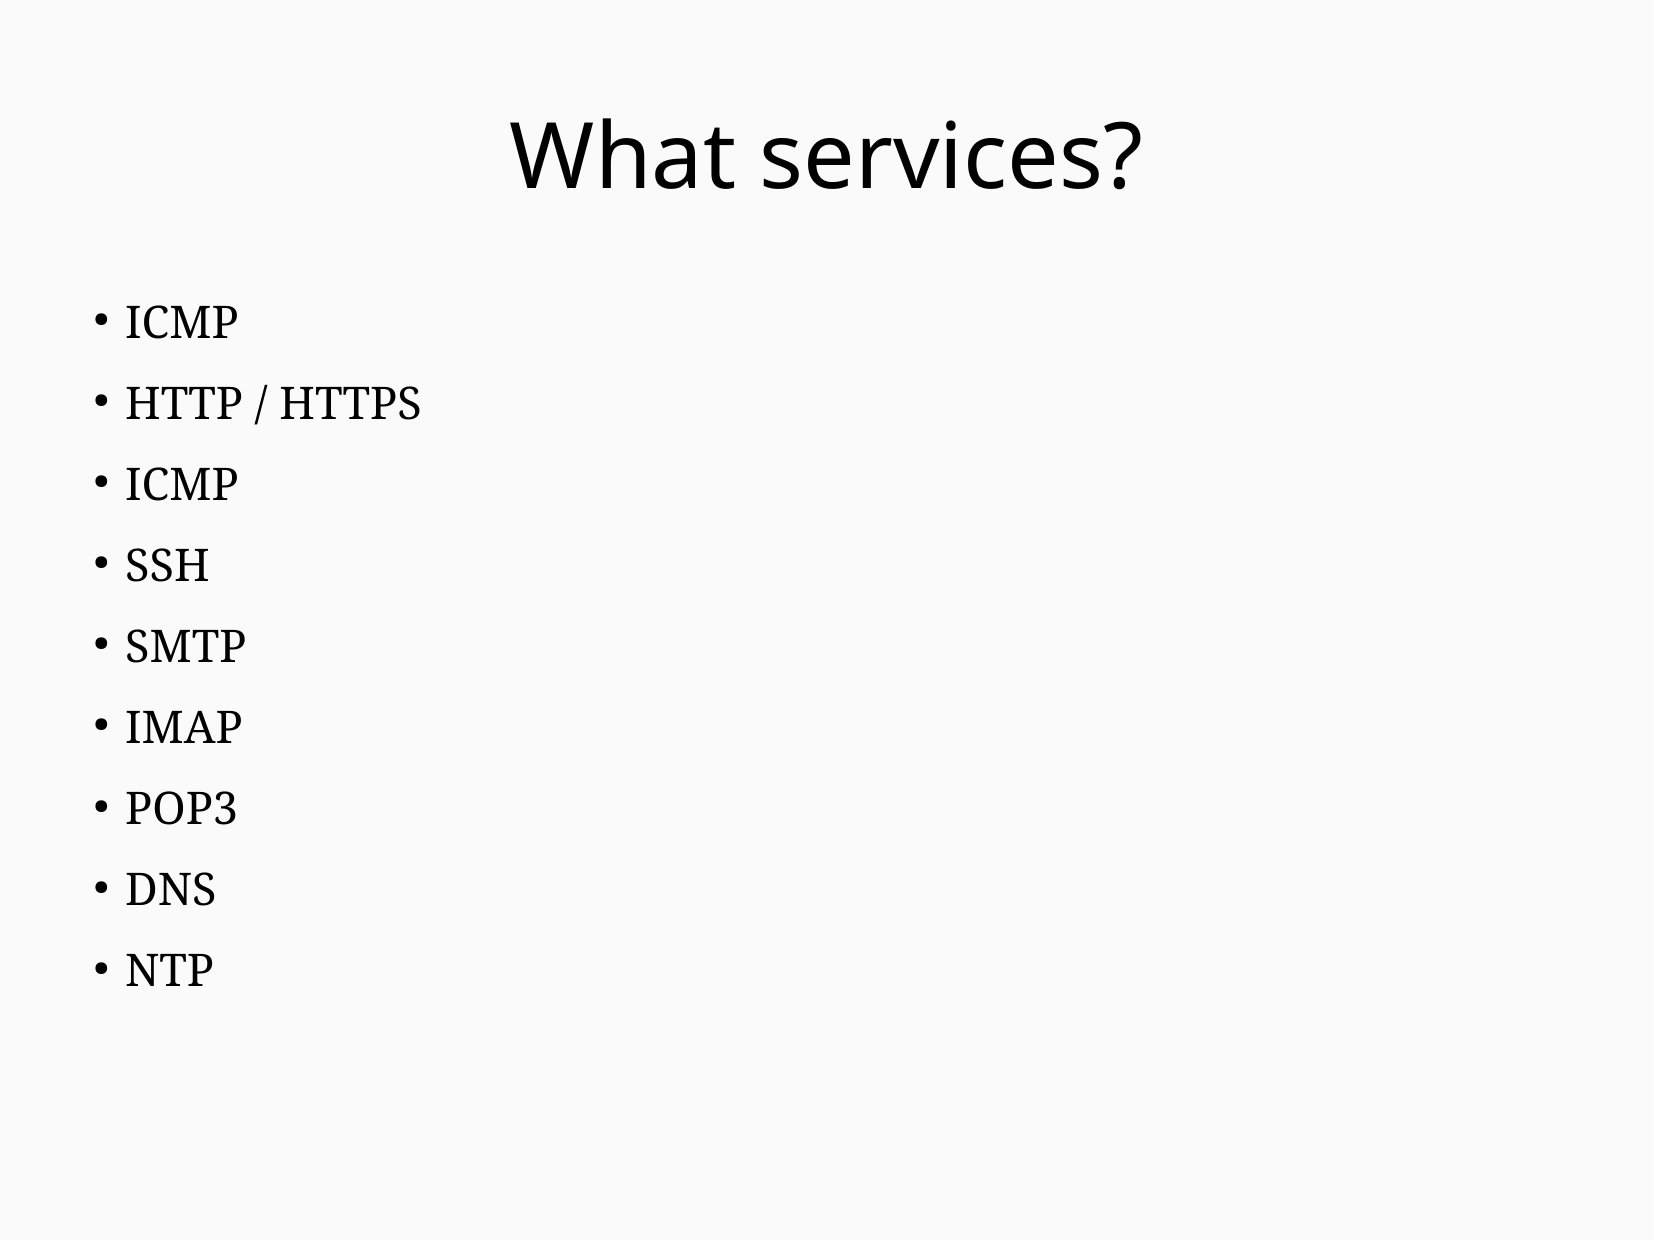

# What services?
ICMP
HTTP / HTTPS
ICMP
SSH
SMTP
IMAP
POP3
DNS
NTP